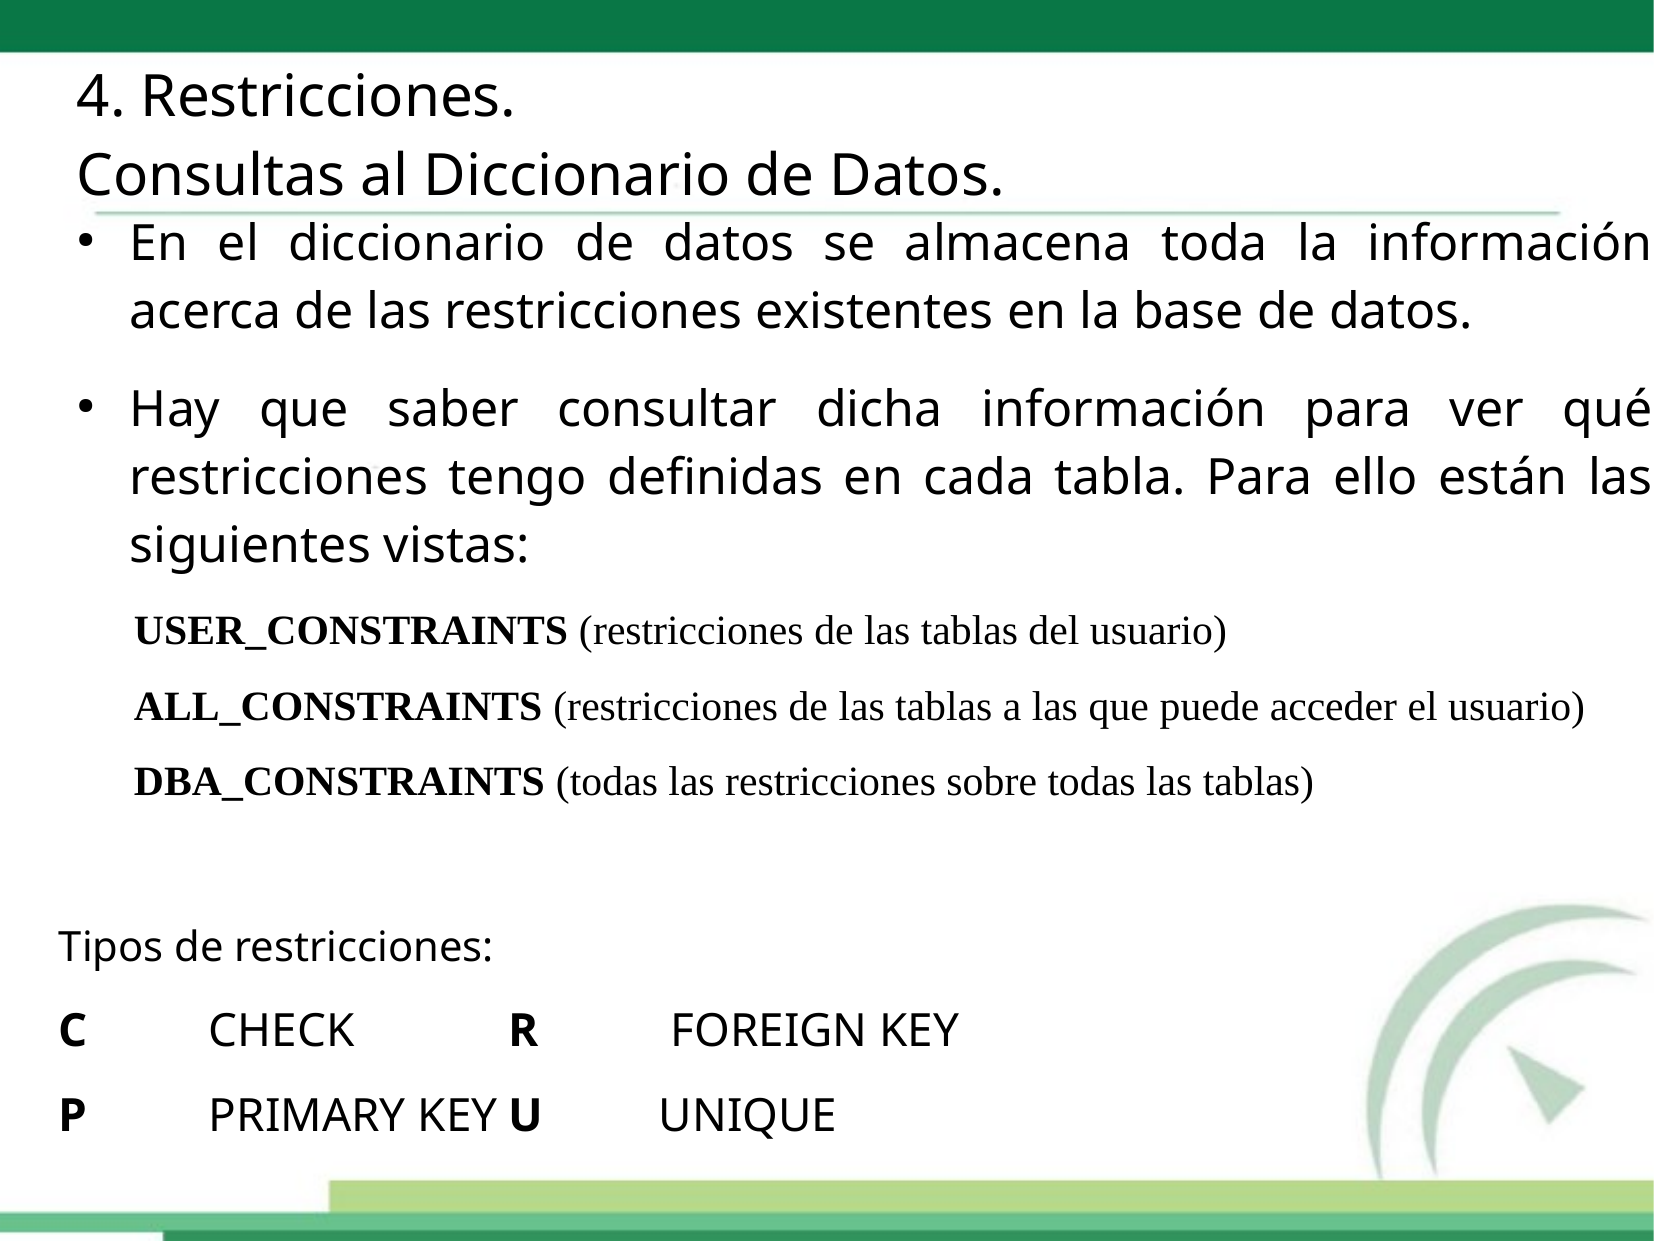

# 4. Restricciones. Consultas al Diccionario de Datos.
En el diccionario de datos se almacena toda la información acerca de las restricciones existentes en la base de datos.
Hay que saber consultar dicha información para ver qué restricciones tengo definidas en cada tabla. Para ello están las siguientes vistas:
USER_CONSTRAINTS (restricciones de las tablas del usuario)
ALL_CONSTRAINTS (restricciones de las tablas a las que puede acceder el usuario)
DBA_CONSTRAINTS (todas las restricciones sobre todas las tablas)
Tipos de restricciones:
C		CHECK		R	 FOREIGN KEY
P		PRIMARY KEY	U	UNIQUE